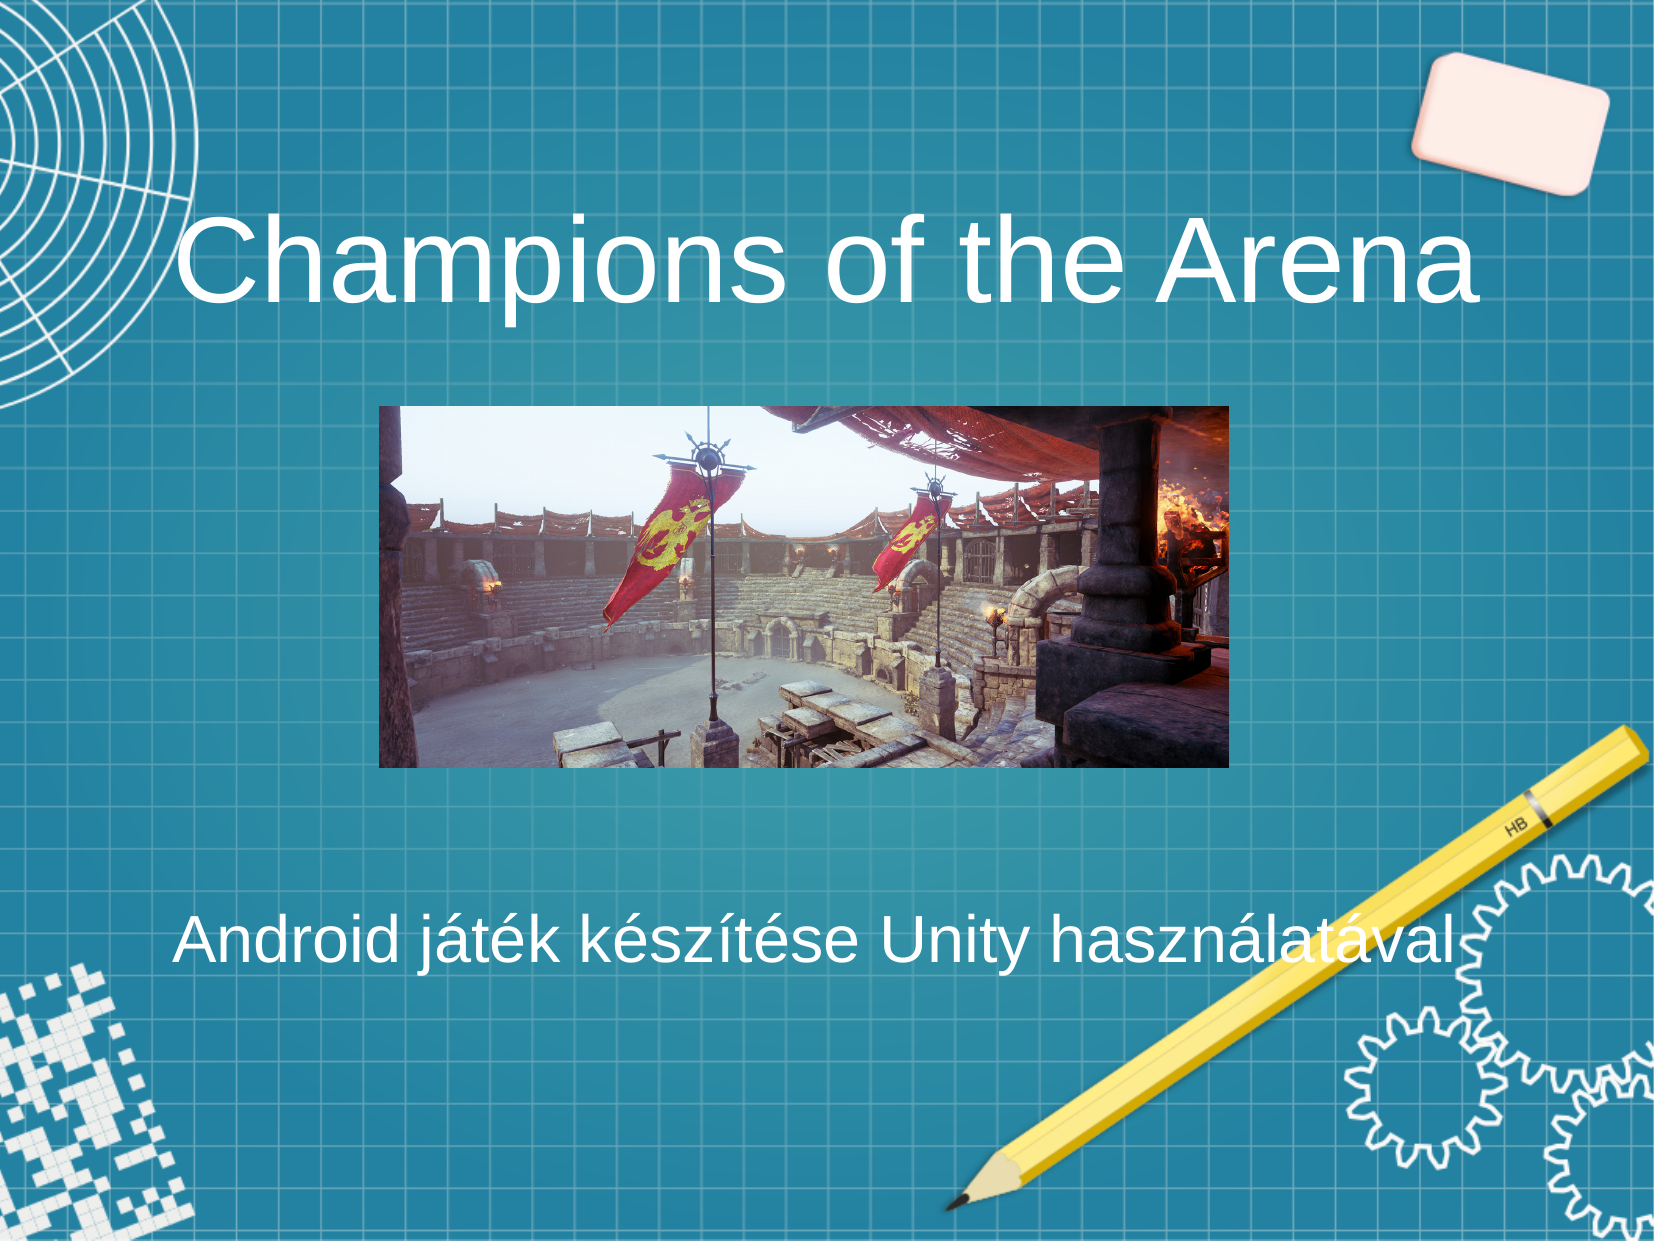

# Champions of the Arena
Android játék készítése Unity használatával